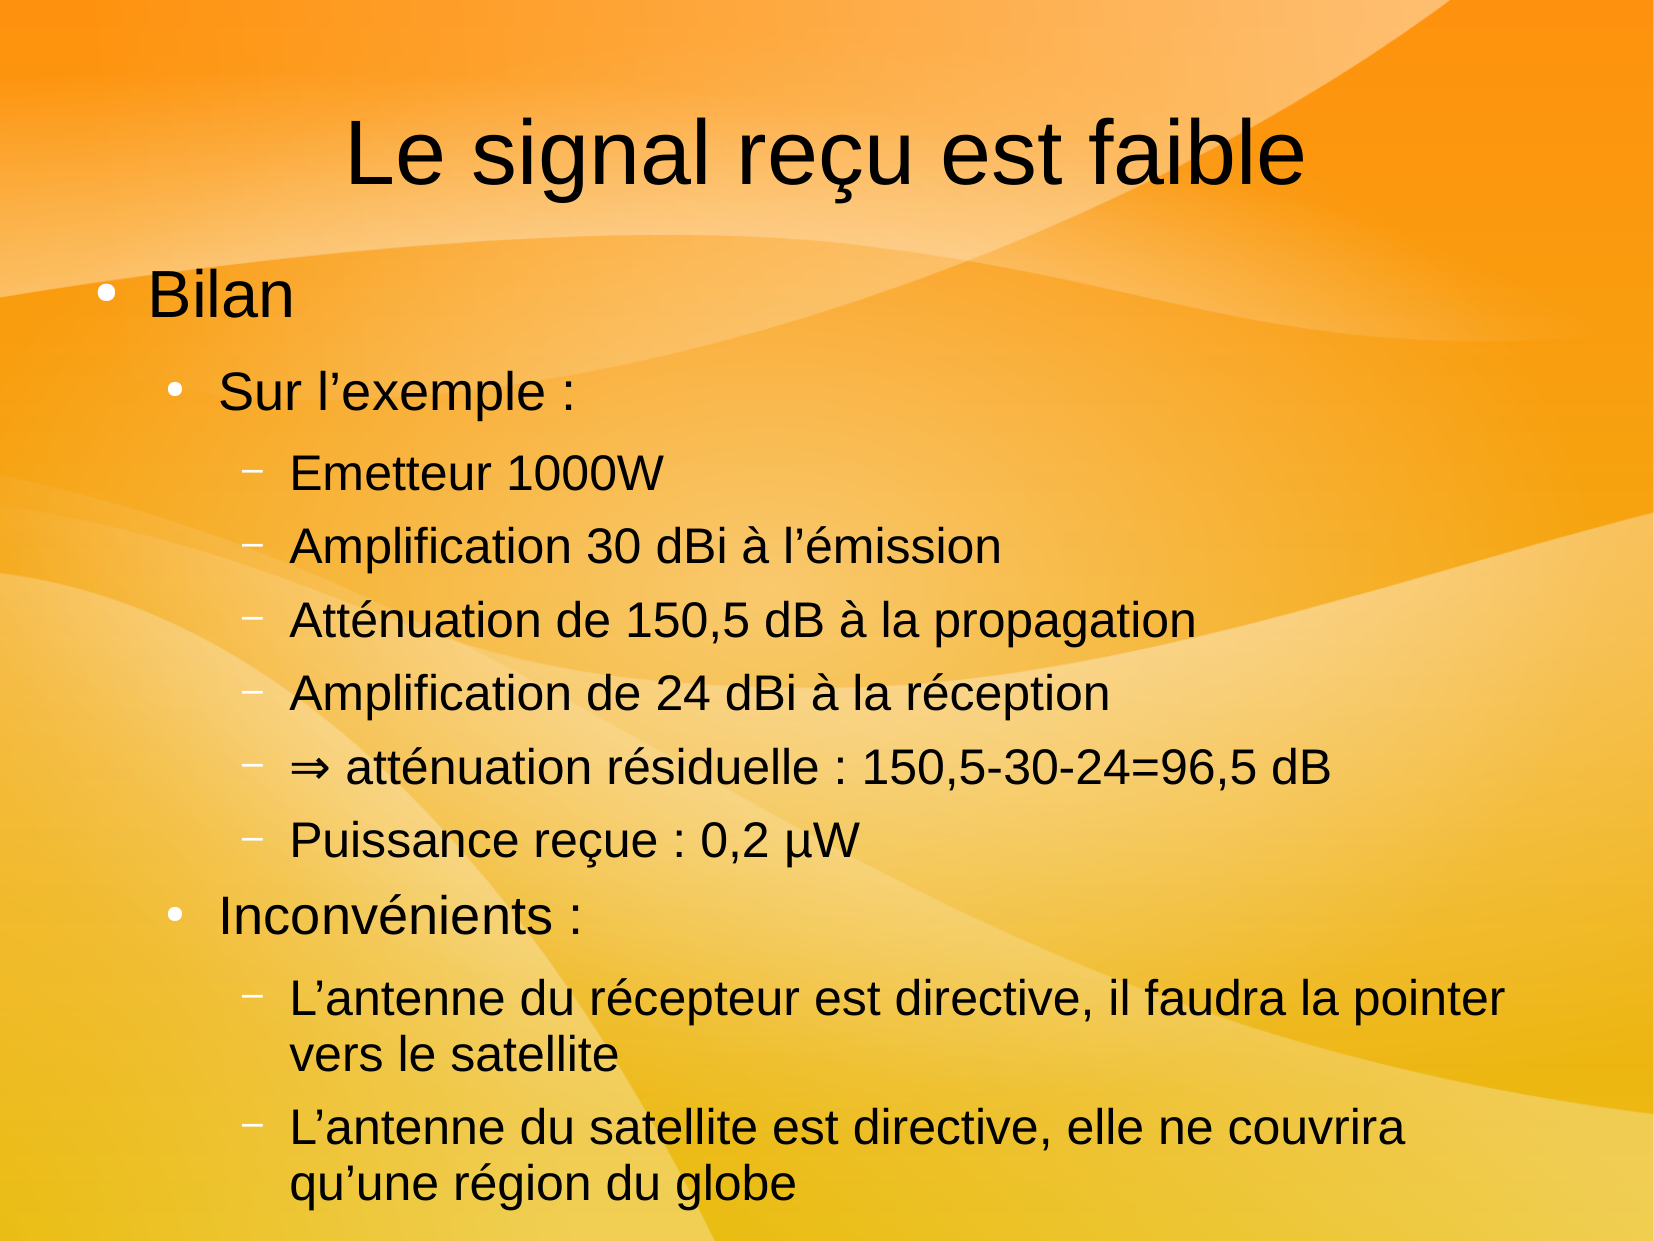

# Le signal reçu est faible
Bilan
Sur l’exemple :
Emetteur 1000W
Amplification 30 dBi à l’émission
Atténuation de 150,5 dB à la propagation
Amplification de 24 dBi à la réception
⇒ atténuation résiduelle : 150,5-30-24=96,5 dB
Puissance reçue : 0,2 µW
Inconvénients :
L’antenne du récepteur est directive, il faudra la pointer vers le satellite
L’antenne du satellite est directive, elle ne couvrira qu’une région du globe